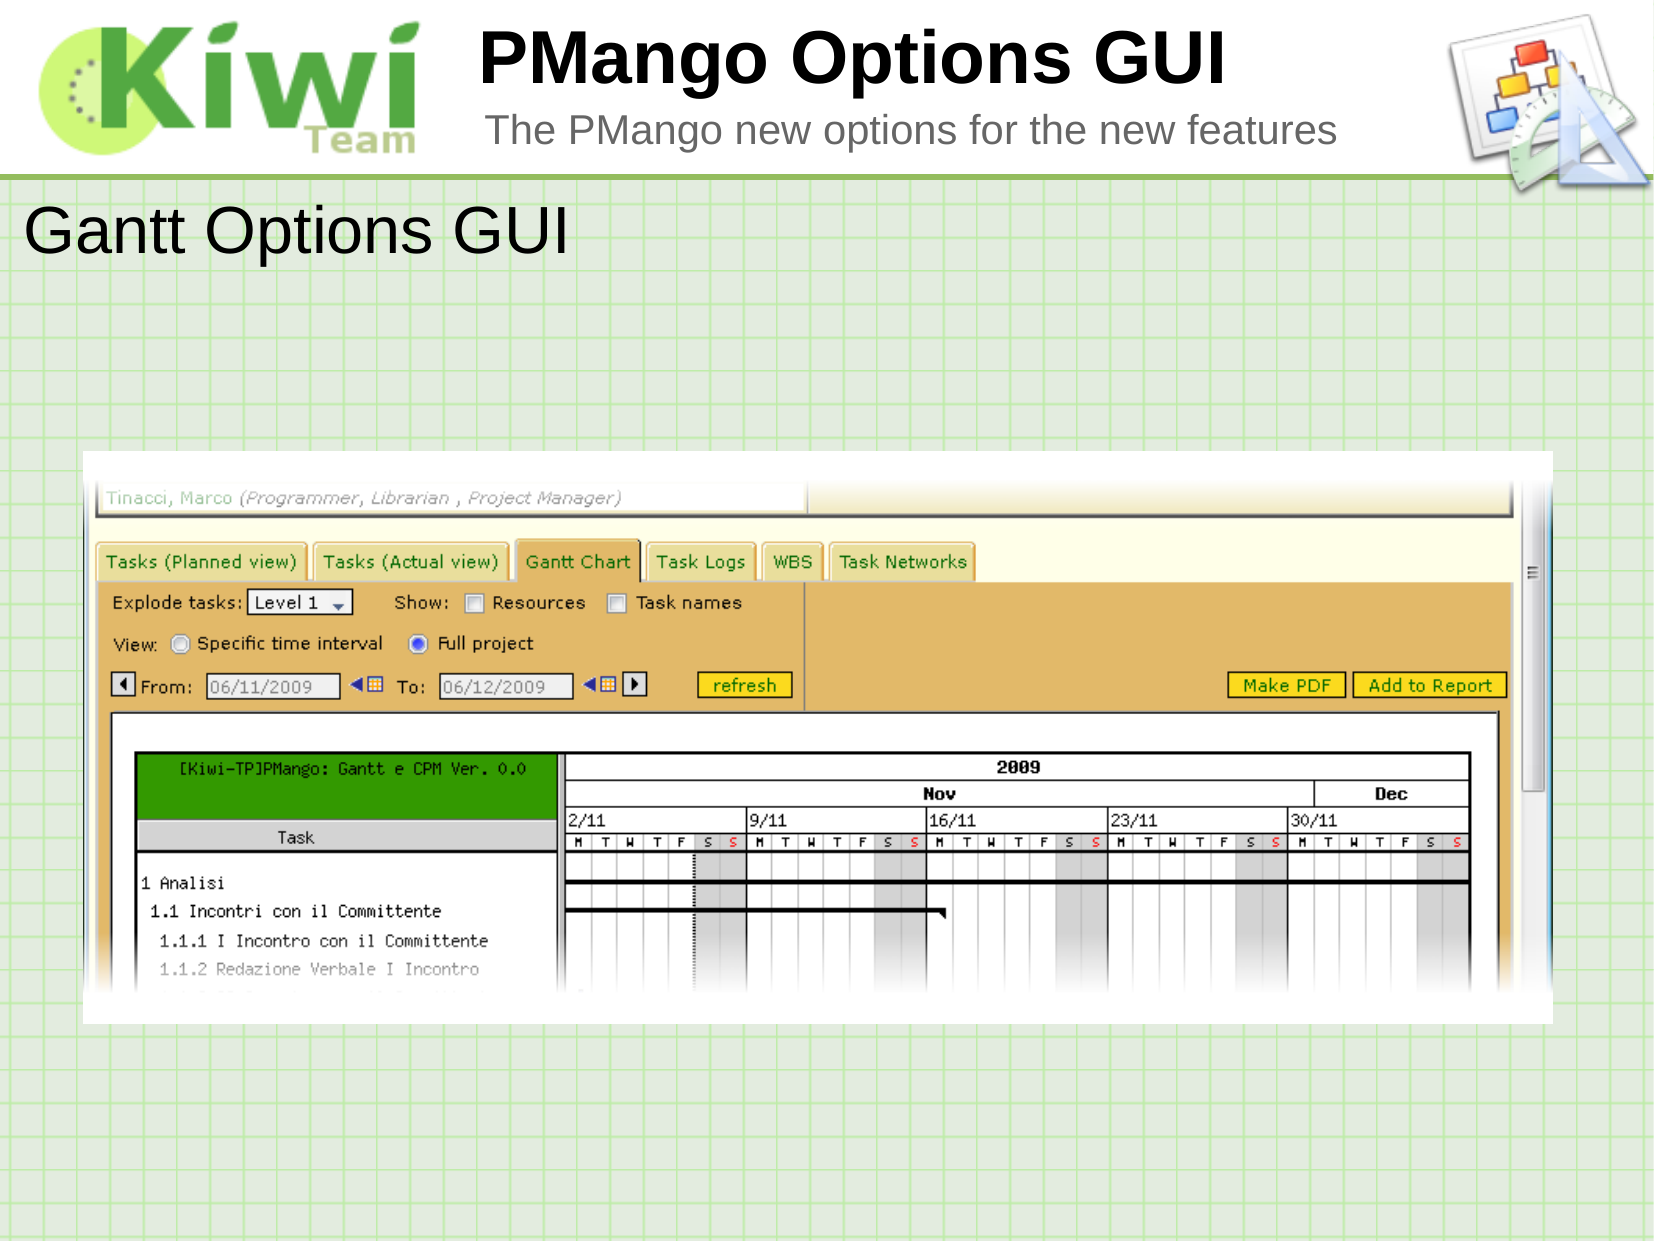

# PMango Options GUI
The PMango new options for the new features
Gantt Options GUI